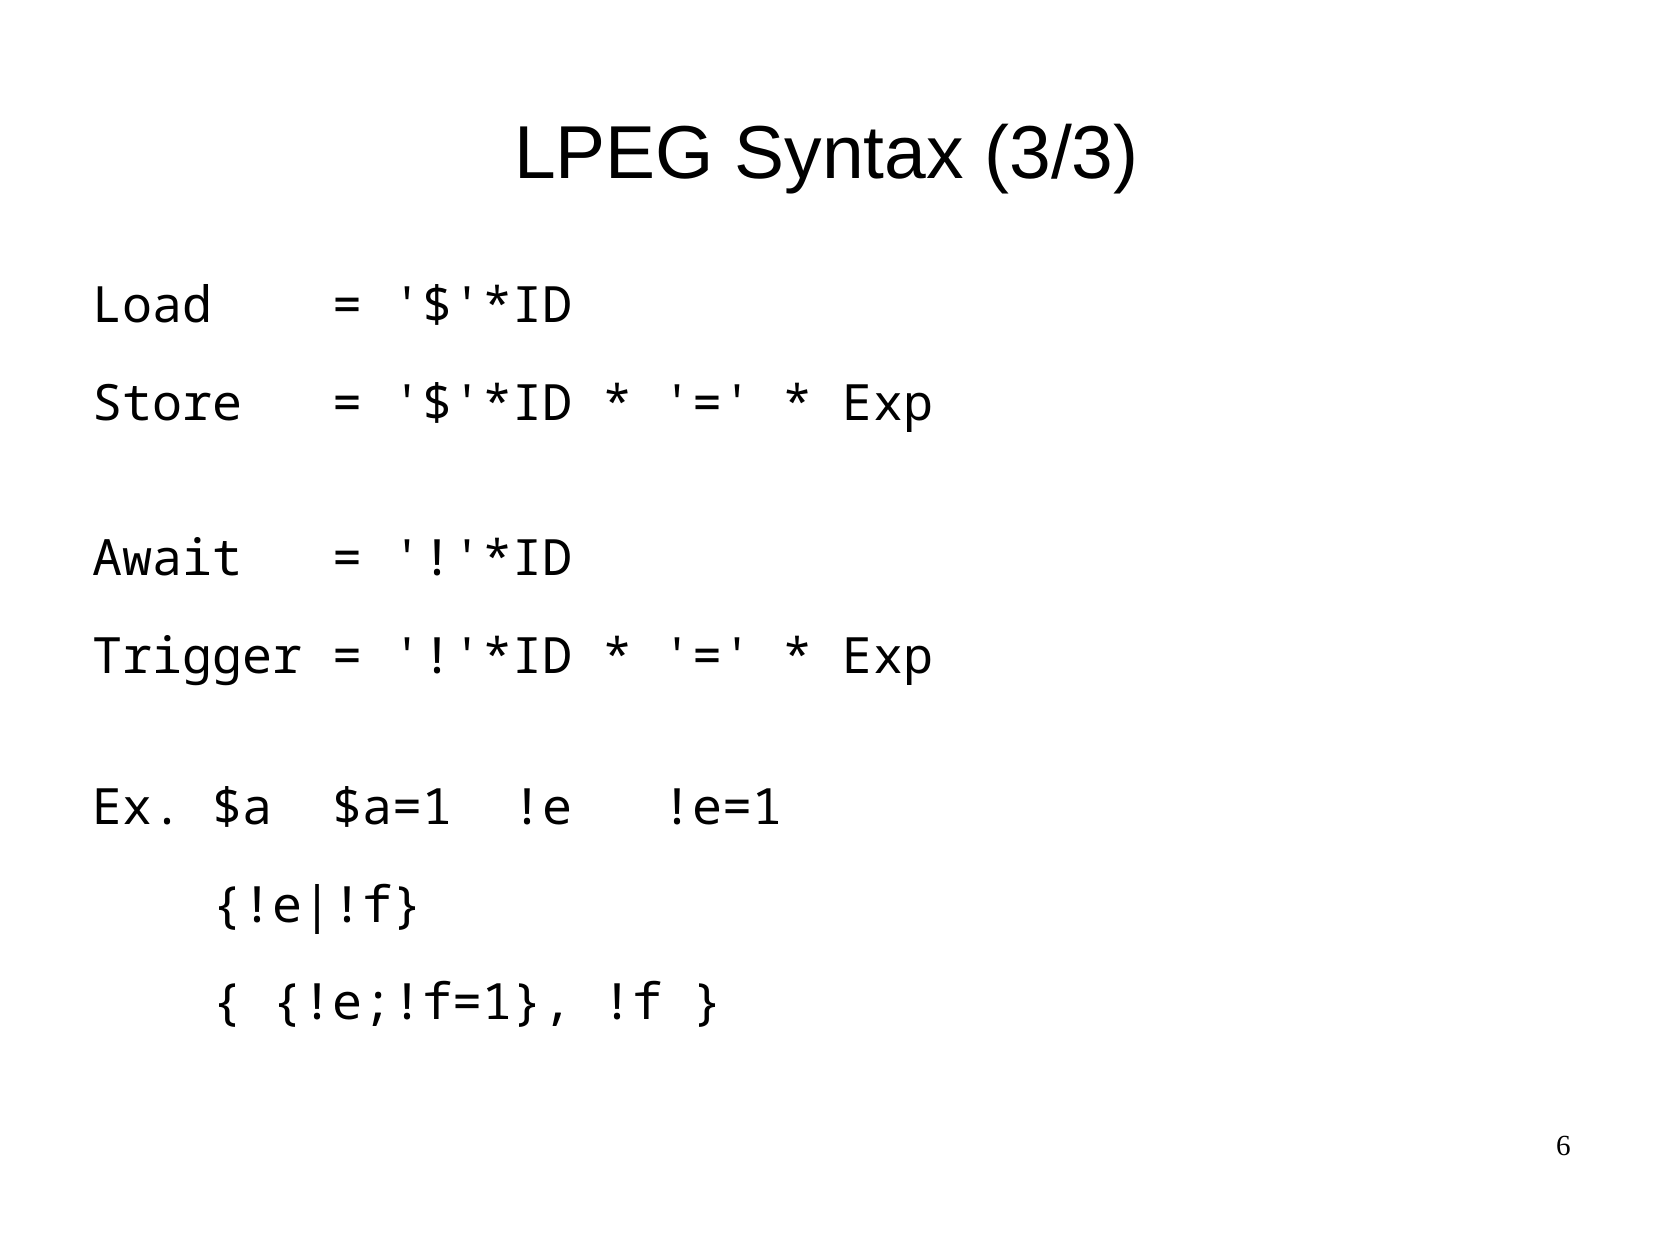

# LPEG Syntax (3/3)
Load = '$'*ID
Store = '$'*ID * '=' * Exp
Await = '!'*ID
Trigger = '!'*ID * '=' * Exp
Ex. $a $a=1 !e !e=1
 {!e|!f}
 { {!e;!f=1}, !f }
6